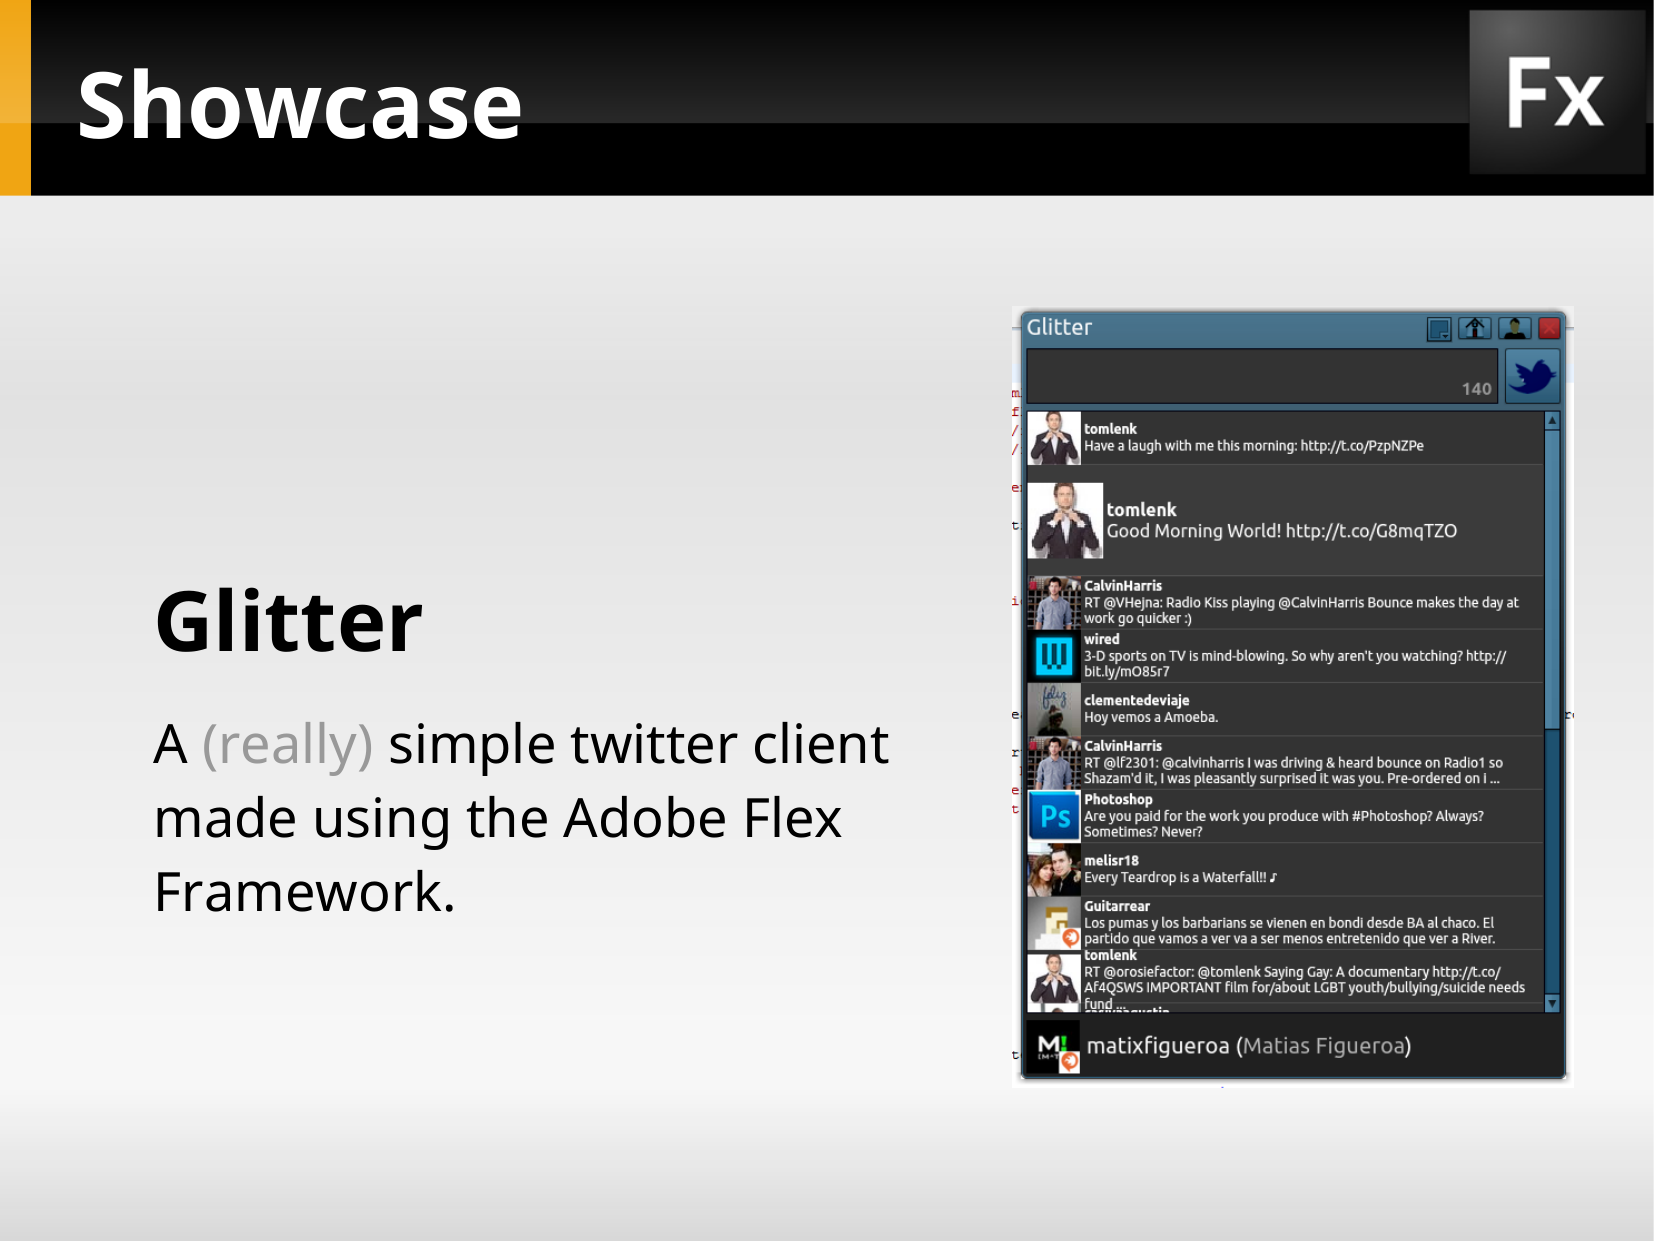

# Showcase
Glitter
A (really) simple twitter client made using the Adobe Flex Framework.